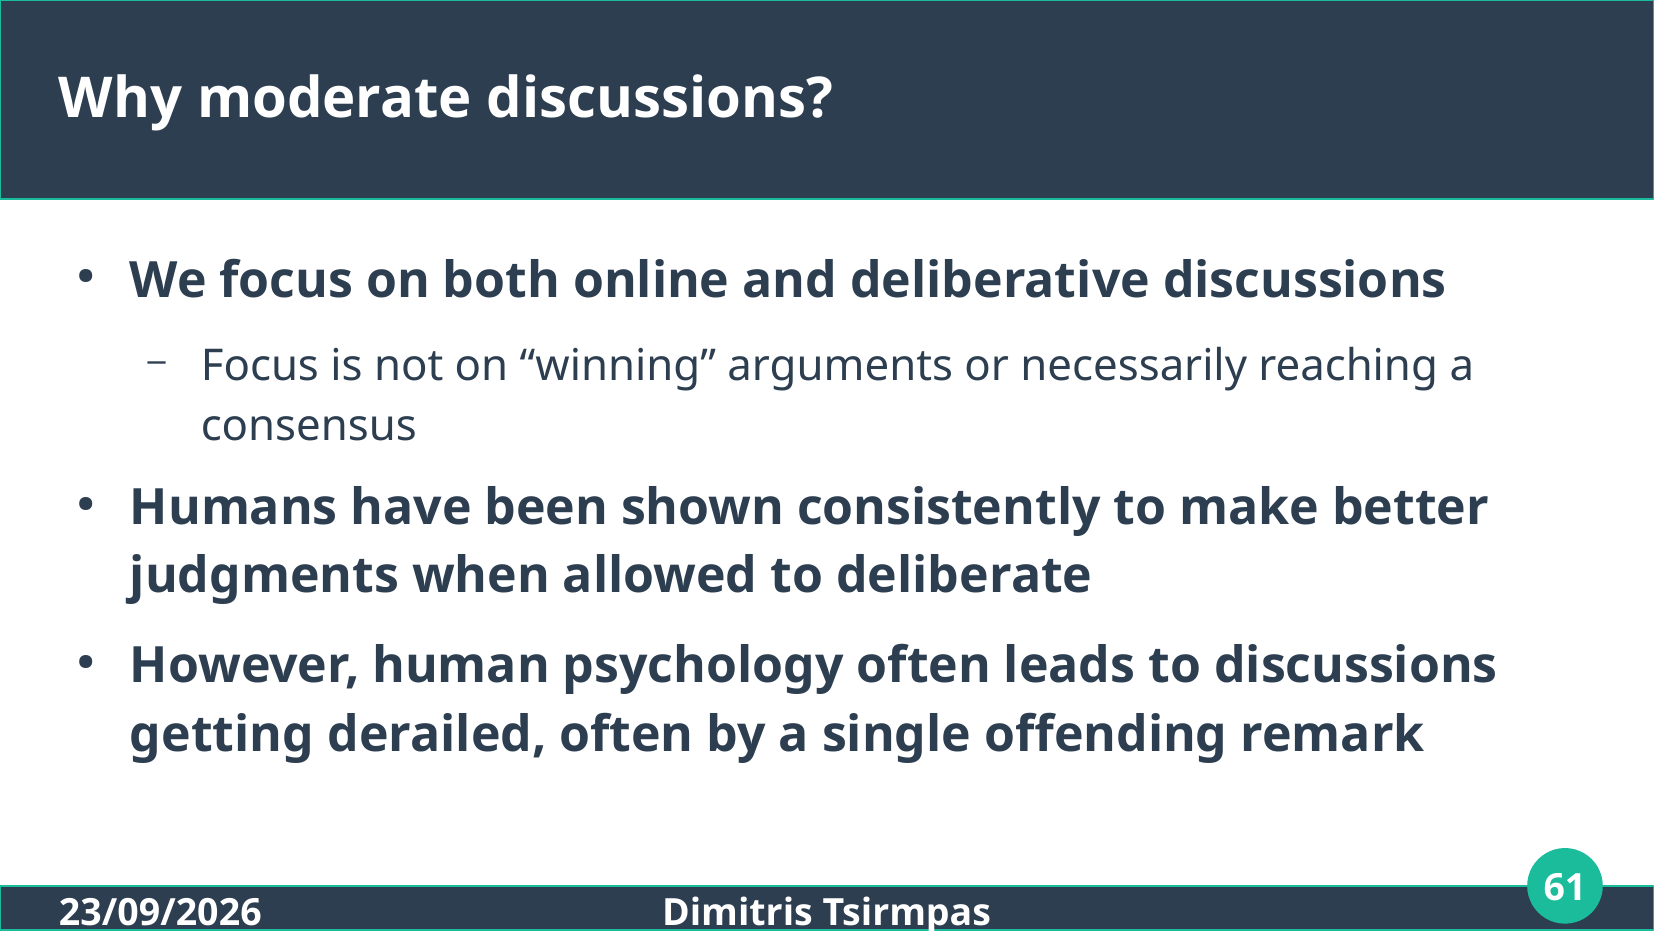

# Why moderate discussions?
We focus on both online and deliberative discussions
Focus is not on “winning” arguments or necessarily reaching a consensus
Humans have been shown consistently to make better judgments when allowed to deliberate
However, human psychology often leads to discussions getting derailed, often by a single offending remark
61
Dimitris Tsirmpas